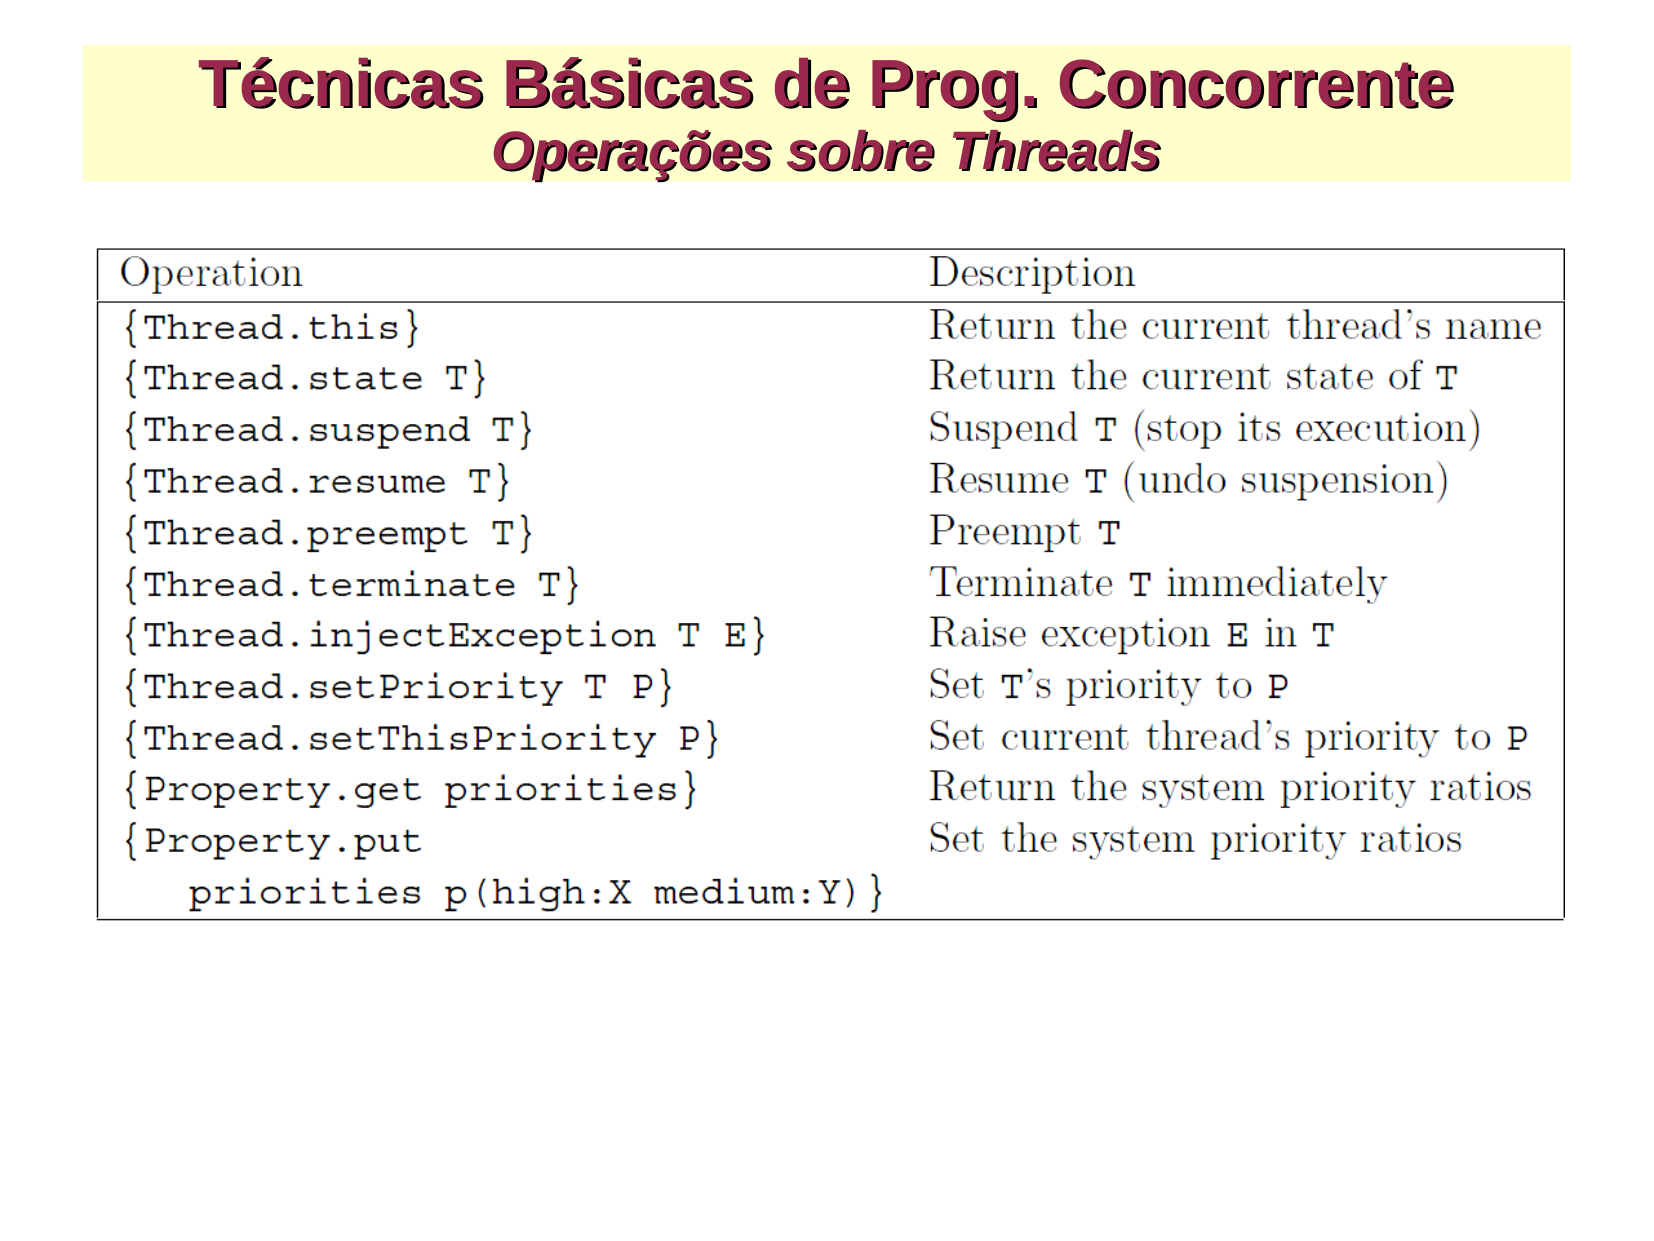

# Técnicas Básicas de Prog. Concorrente Operações sobre Threads